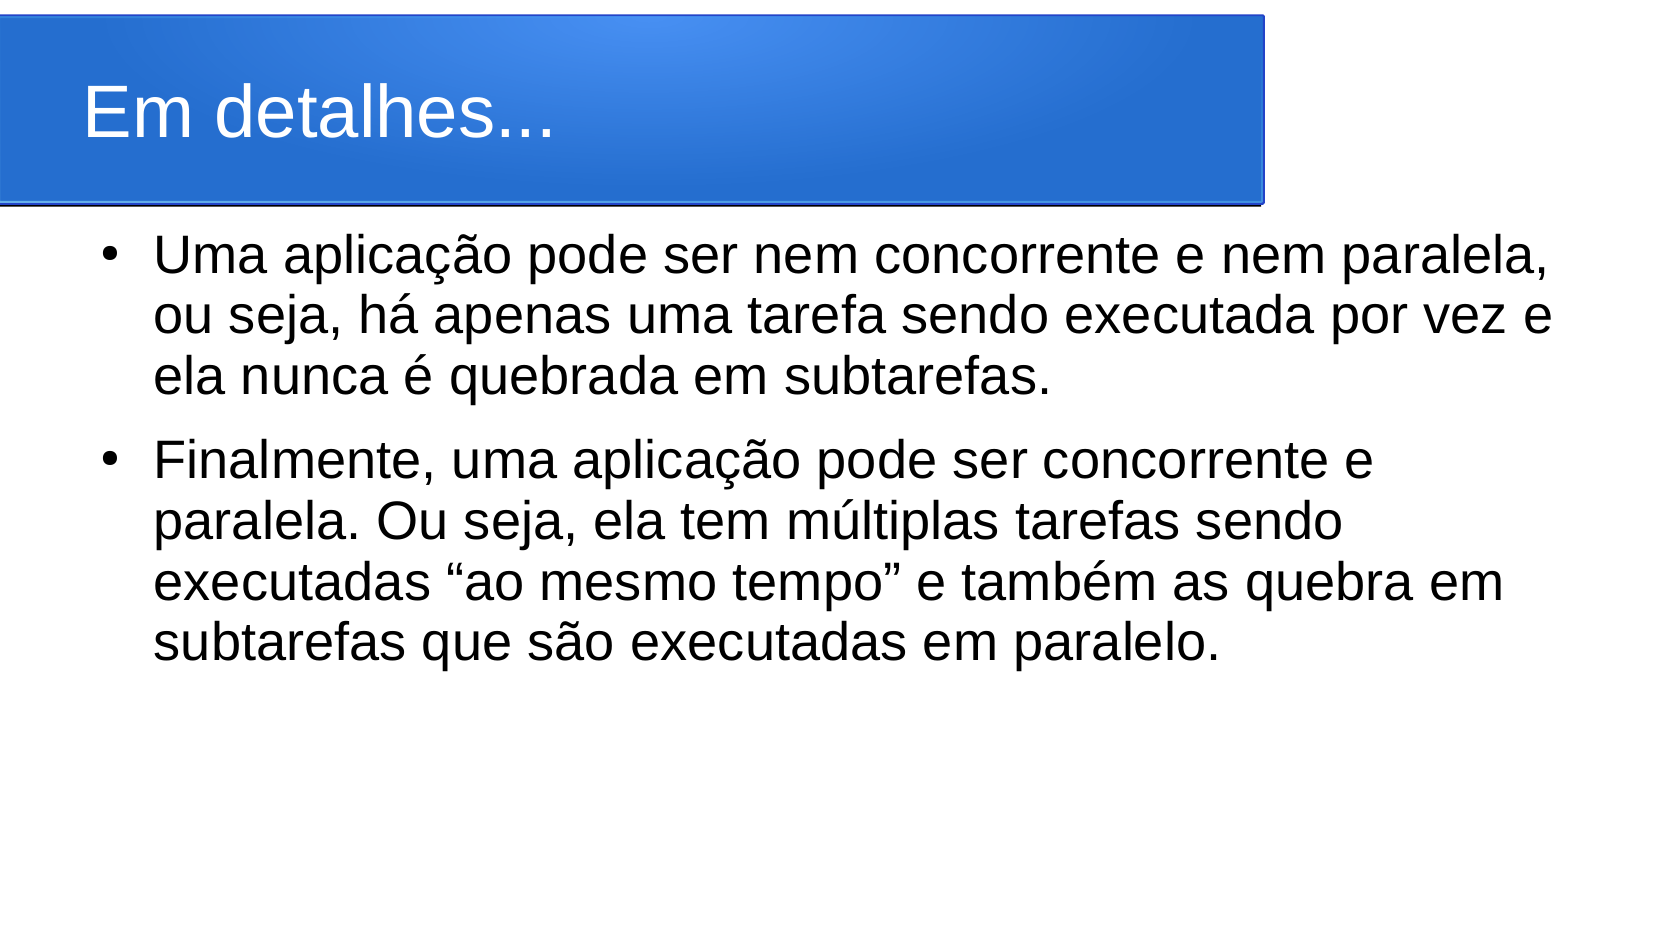

# Em detalhes...
Uma aplicação pode ser nem concorrente e nem paralela, ou seja, há apenas uma tarefa sendo executada por vez e ela nunca é quebrada em subtarefas.
Finalmente, uma aplicação pode ser concorrente e paralela. Ou seja, ela tem múltiplas tarefas sendo executadas “ao mesmo tempo” e também as quebra em subtarefas que são executadas em paralelo.